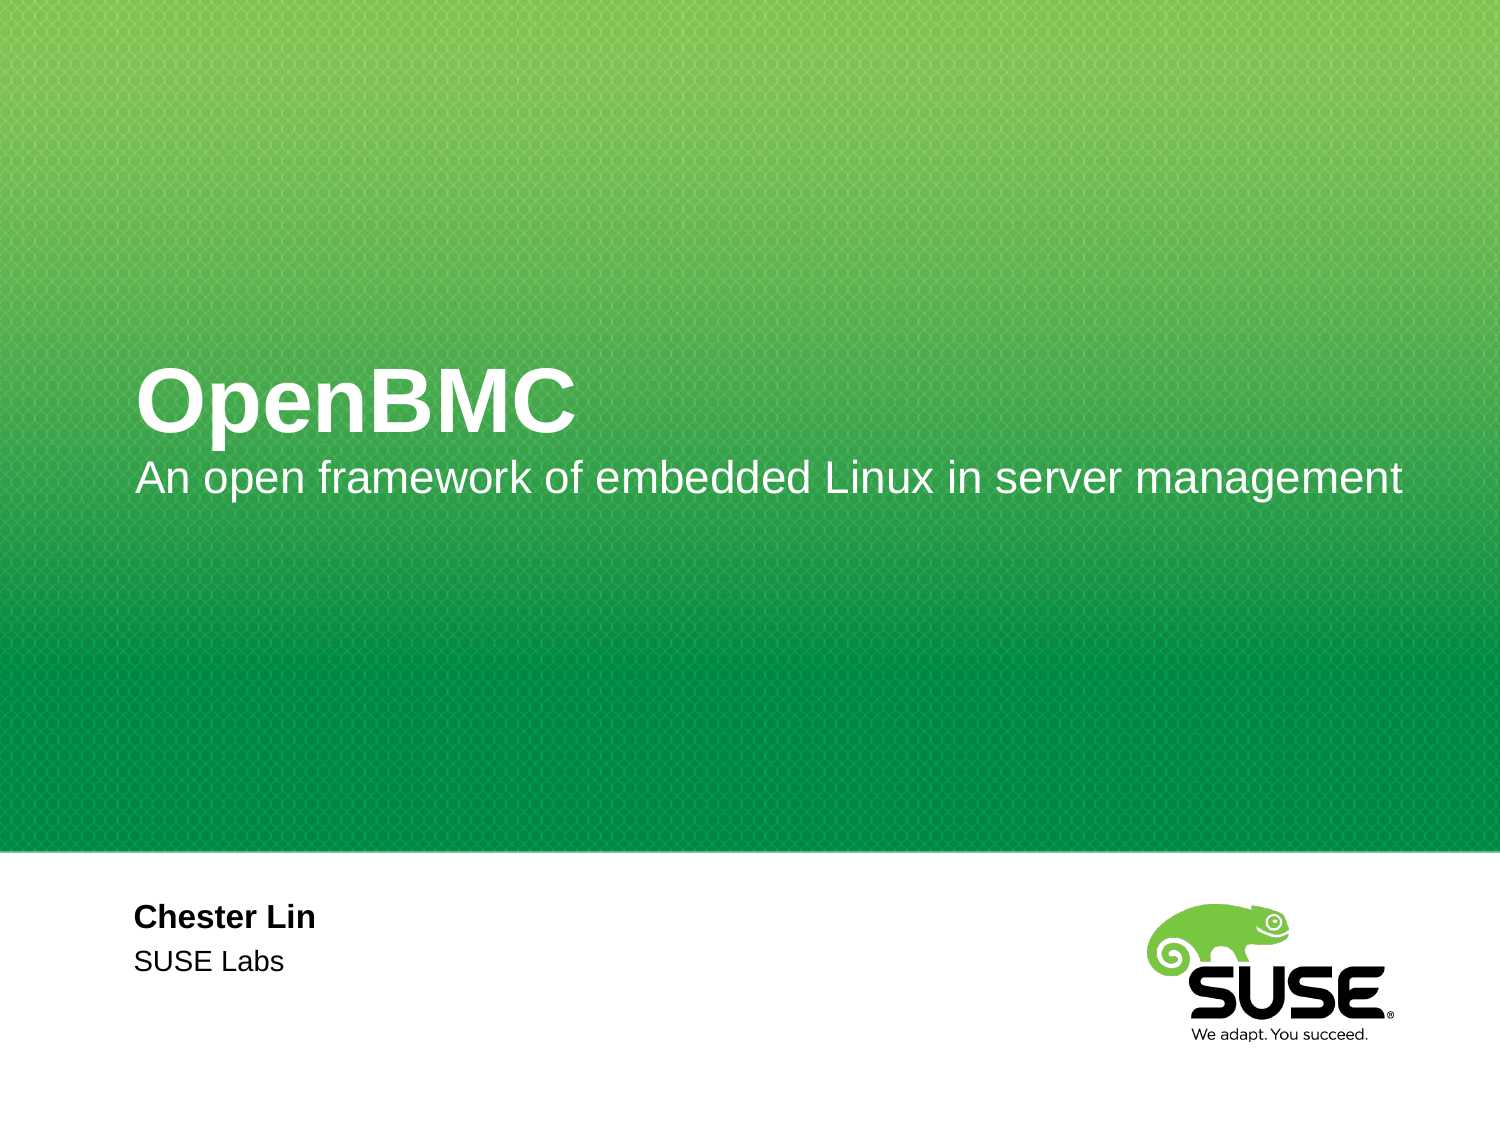

# OpenBMC An open framework of embedded Linux in server management
Chester Lin
SUSE Labs